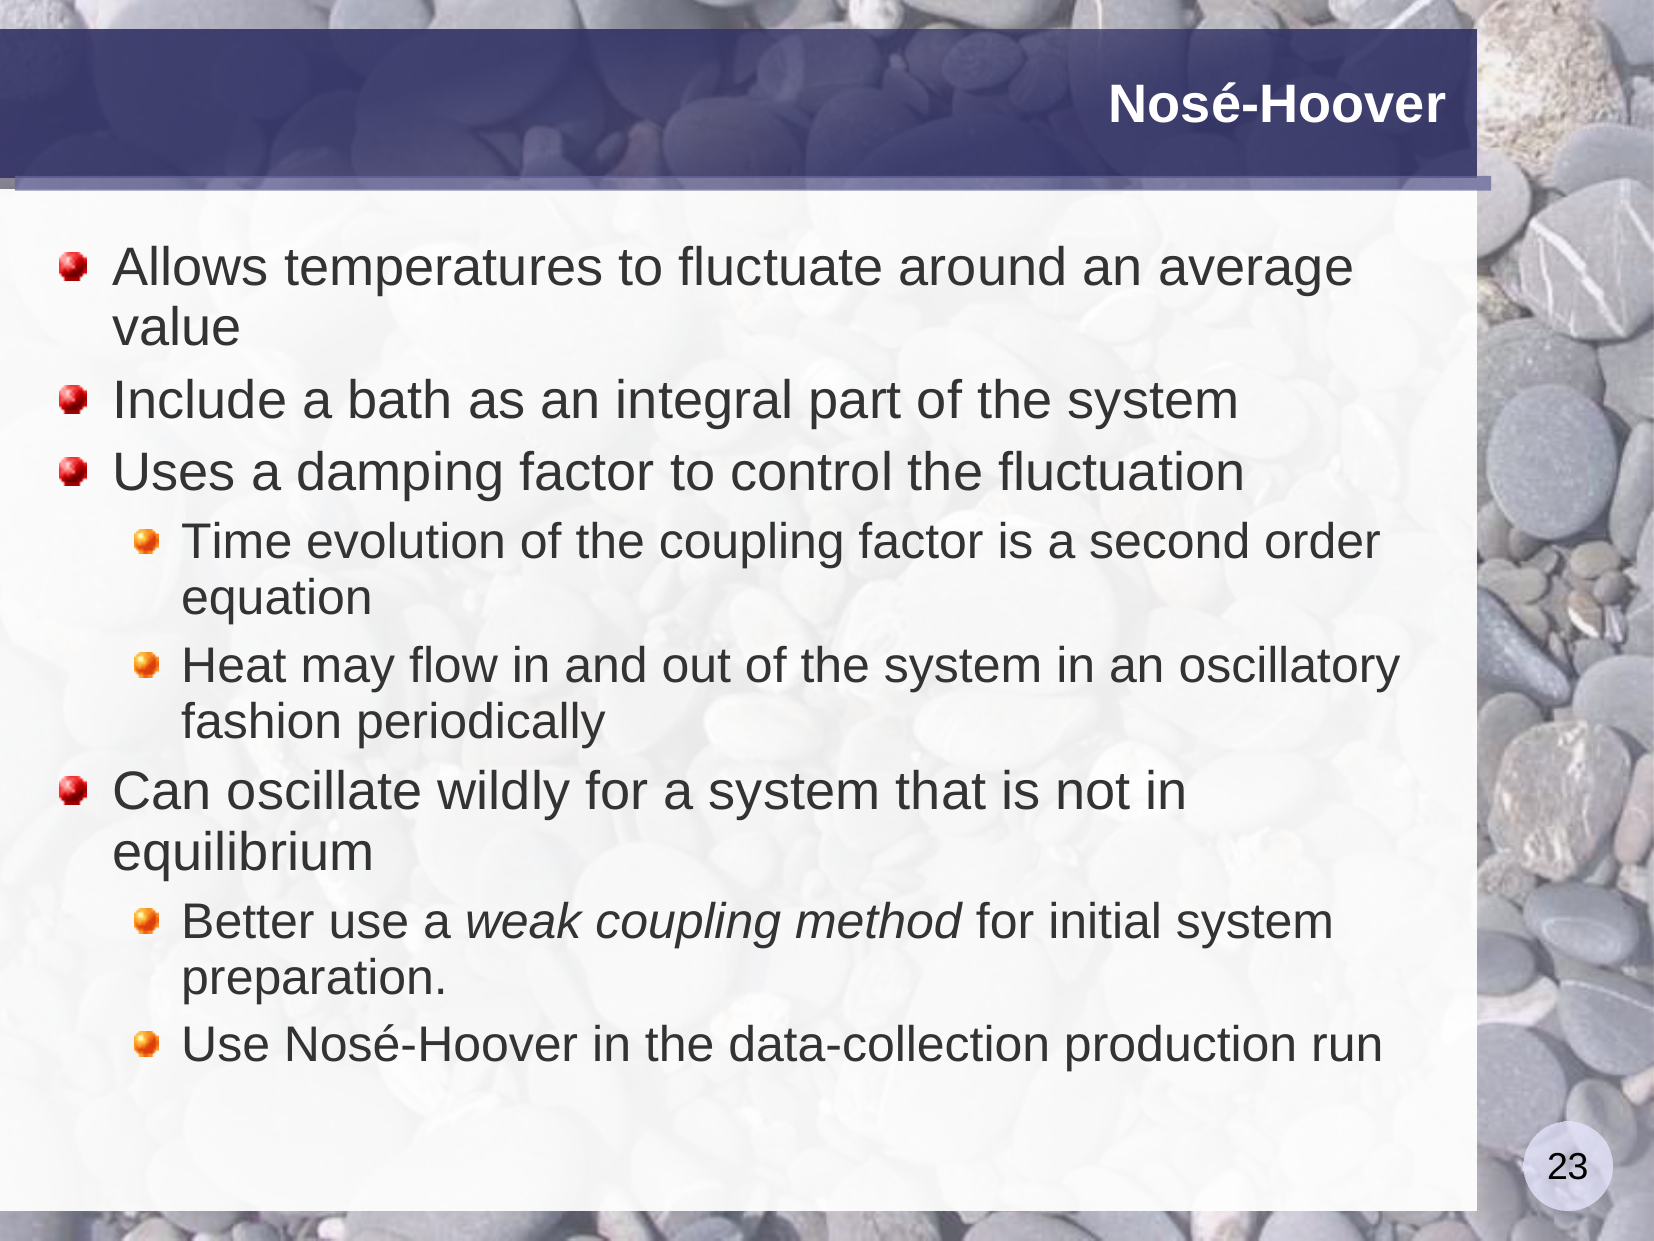

# Nosé-Hoover
Allows temperatures to fluctuate around an average value
Include a bath as an integral part of the system
Uses a damping factor to control the fluctuation
Time evolution of the coupling factor is a second order equation
Heat may flow in and out of the system in an oscillatory fashion periodically
Can oscillate wildly for a system that is not in equilibrium
Better use a weak coupling method for initial system preparation.
Use Nosé-Hoover in the data-collection production run